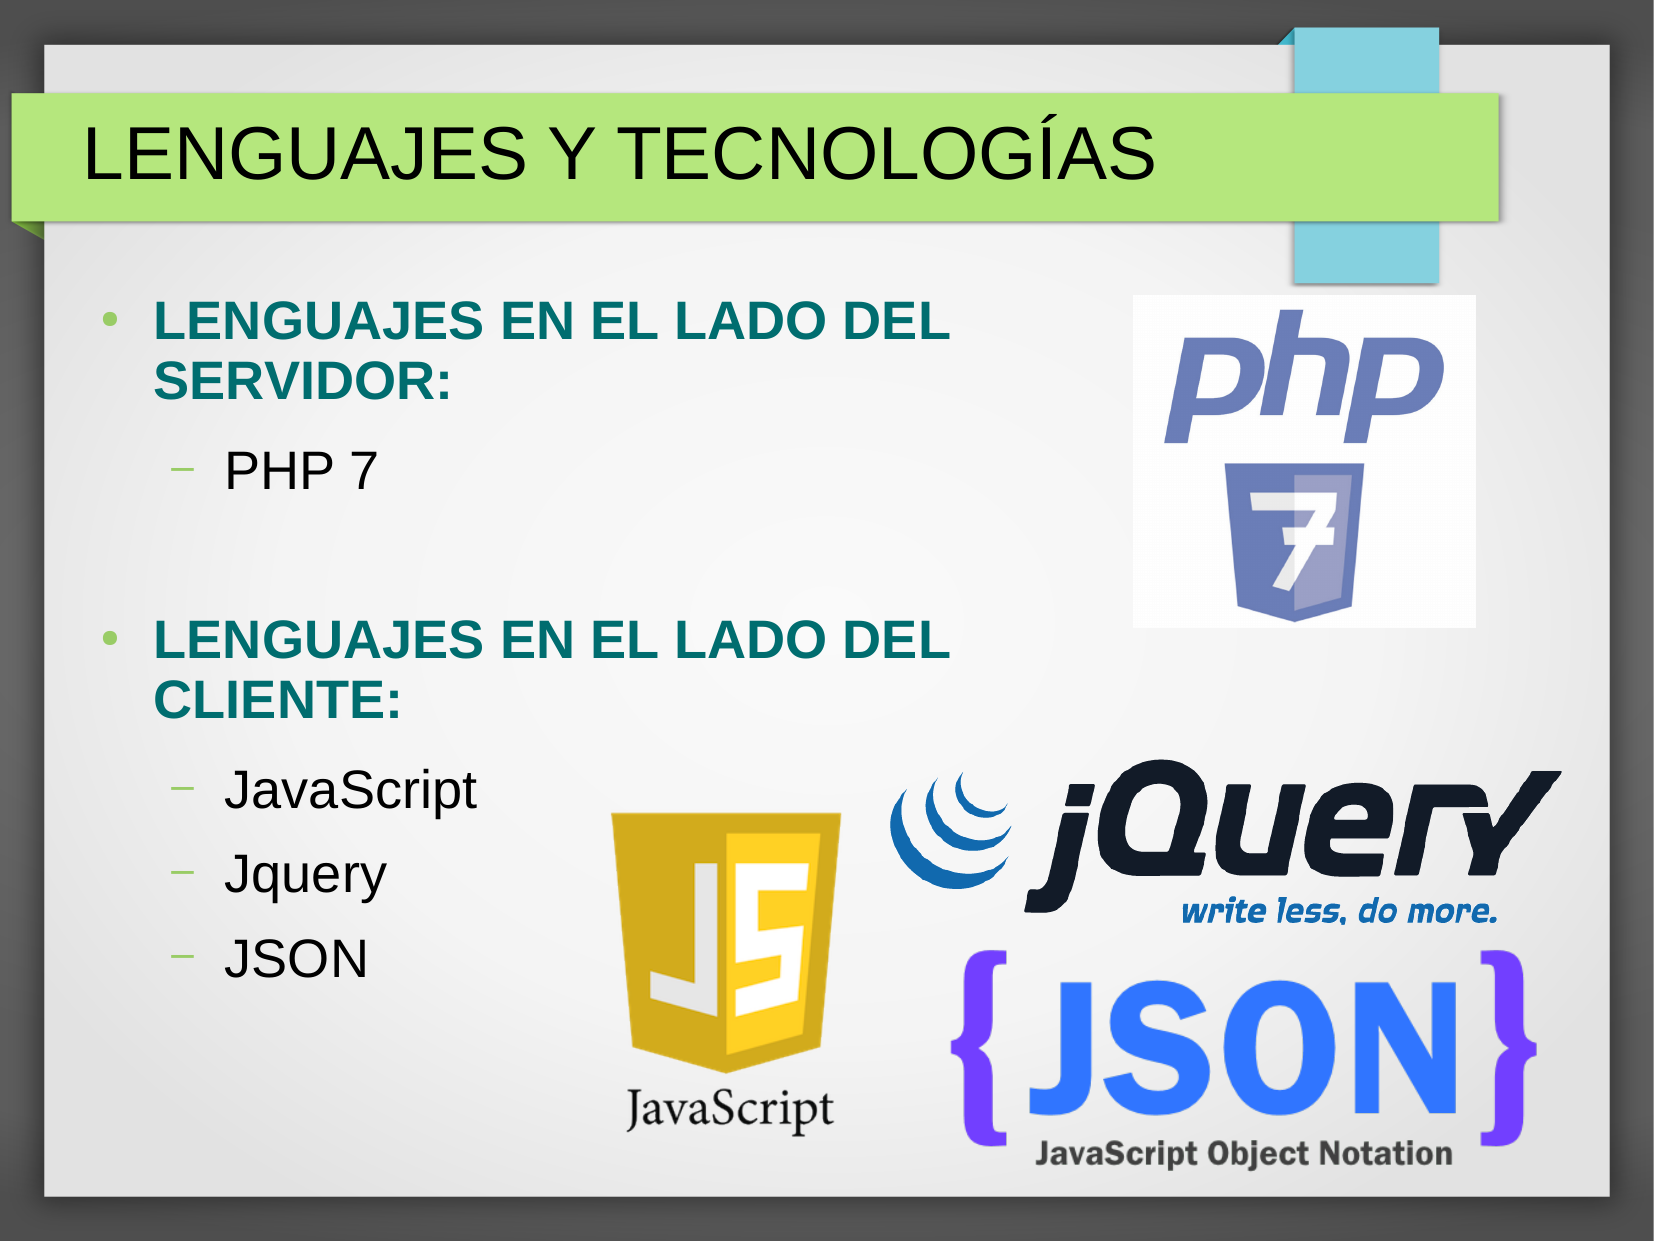

# LENGUAJES Y TECNOLOGÍAS
LENGUAJES EN EL LADO DEL SERVIDOR:
PHP 7
LENGUAJES EN EL LADO DEL CLIENTE:
JavaScript
Jquery
JSON